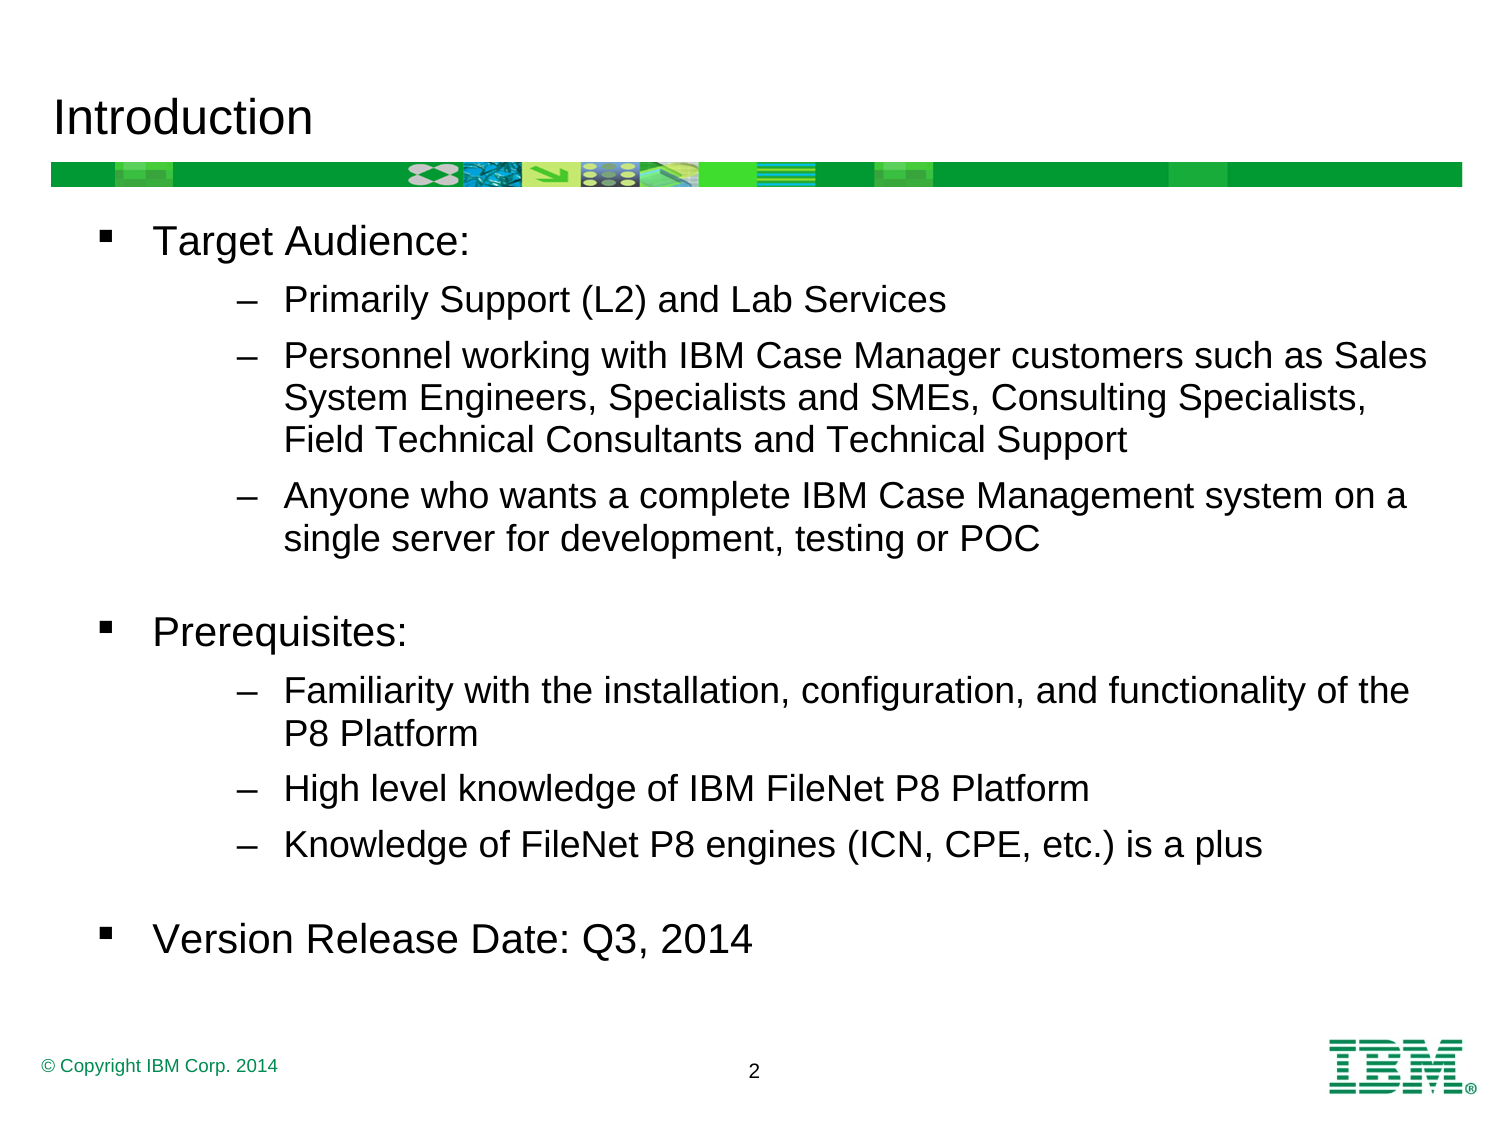

# Introduction
Target Audience:
Primarily Support (L2) and Lab Services
Personnel working with IBM Case Manager customers such as Sales System Engineers, Specialists and SMEs, Consulting Specialists, Field Technical Consultants and Technical Support
Anyone who wants a complete IBM Case Management system on a single server for development, testing or POC
Prerequisites:
Familiarity with the installation, configuration, and functionality of the P8 Platform
High level knowledge of IBM FileNet P8 Platform
Knowledge of FileNet P8 engines (ICN, CPE, etc.) is a plus
Version Release Date: Q3, 2014
2